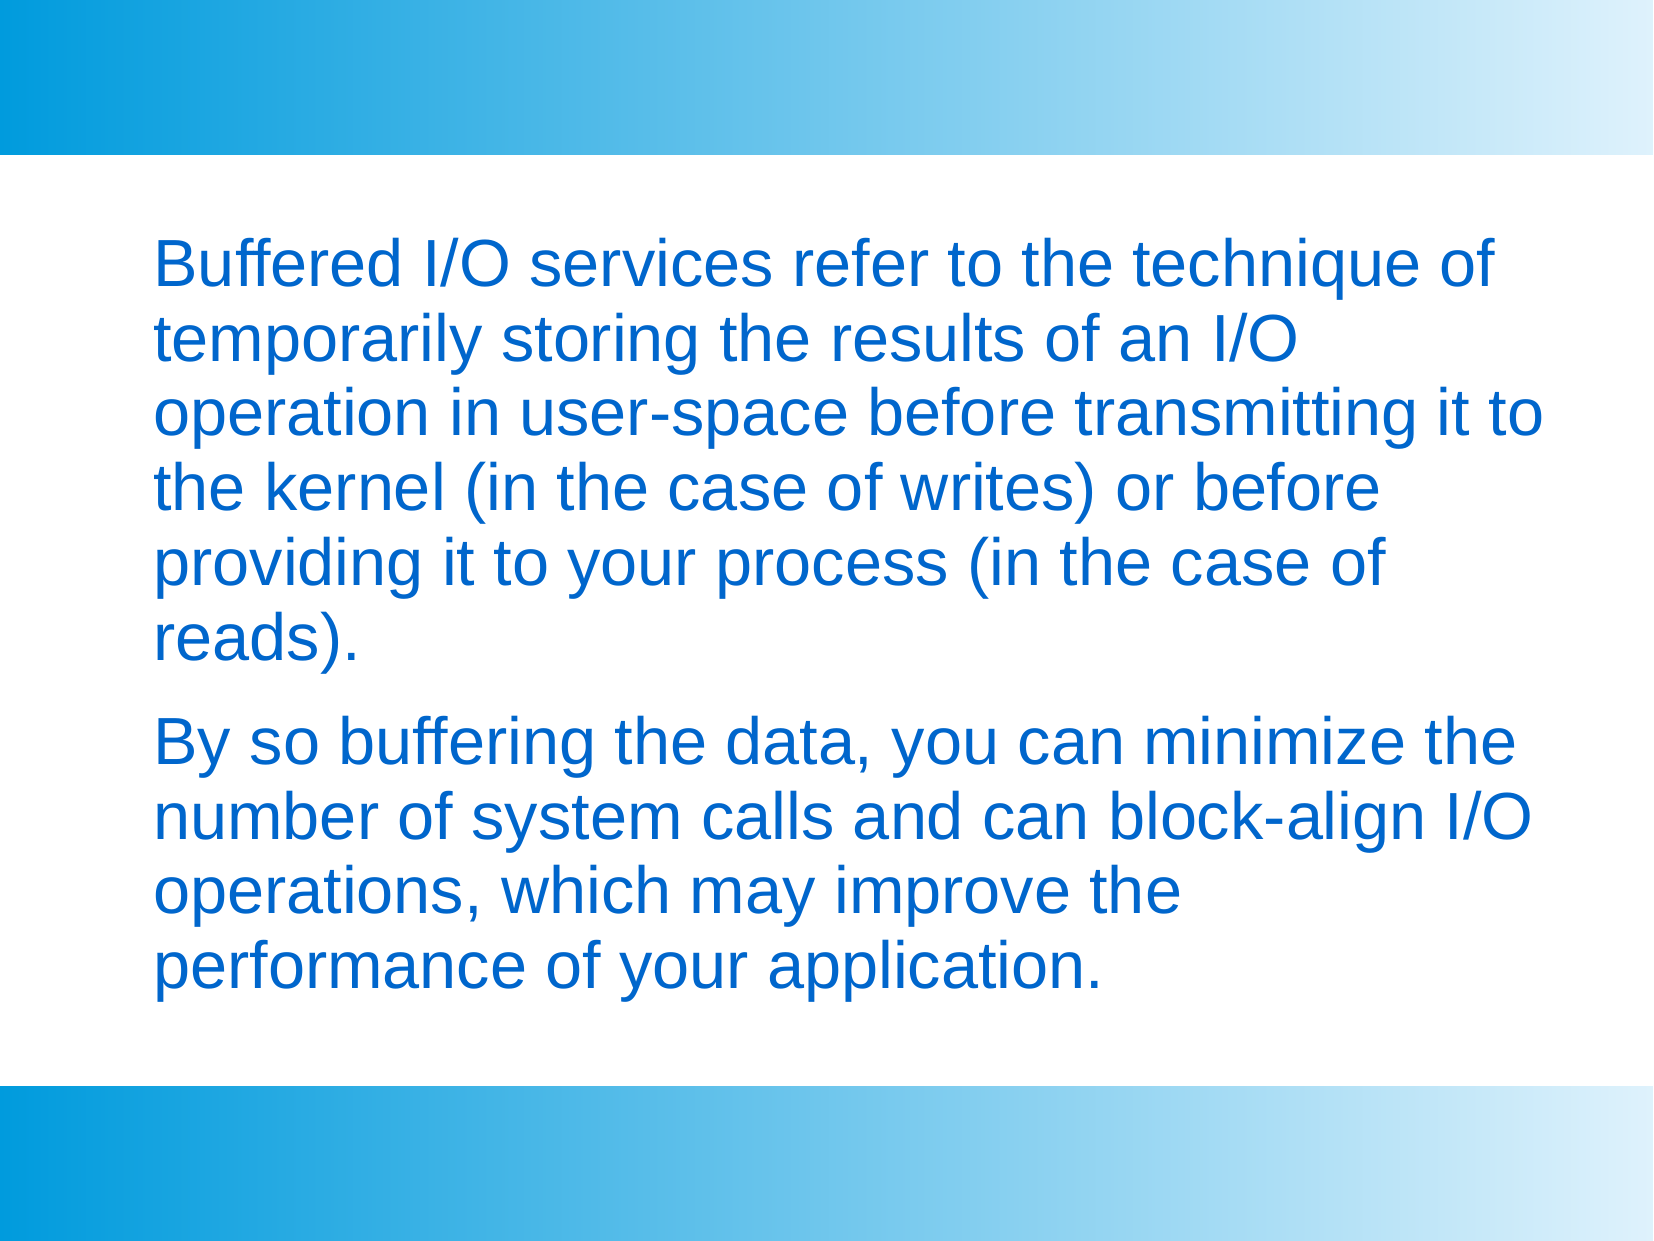

# Buffered I/O services refer to the technique of temporarily storing the results of an I/O operation in user-space before transmitting it to the kernel (in the case of writes) or before providing it to your process (in the case of reads).
By so buffering the data, you can minimize the number of system calls and can block-align I/O operations, which may improve the performance of your application.